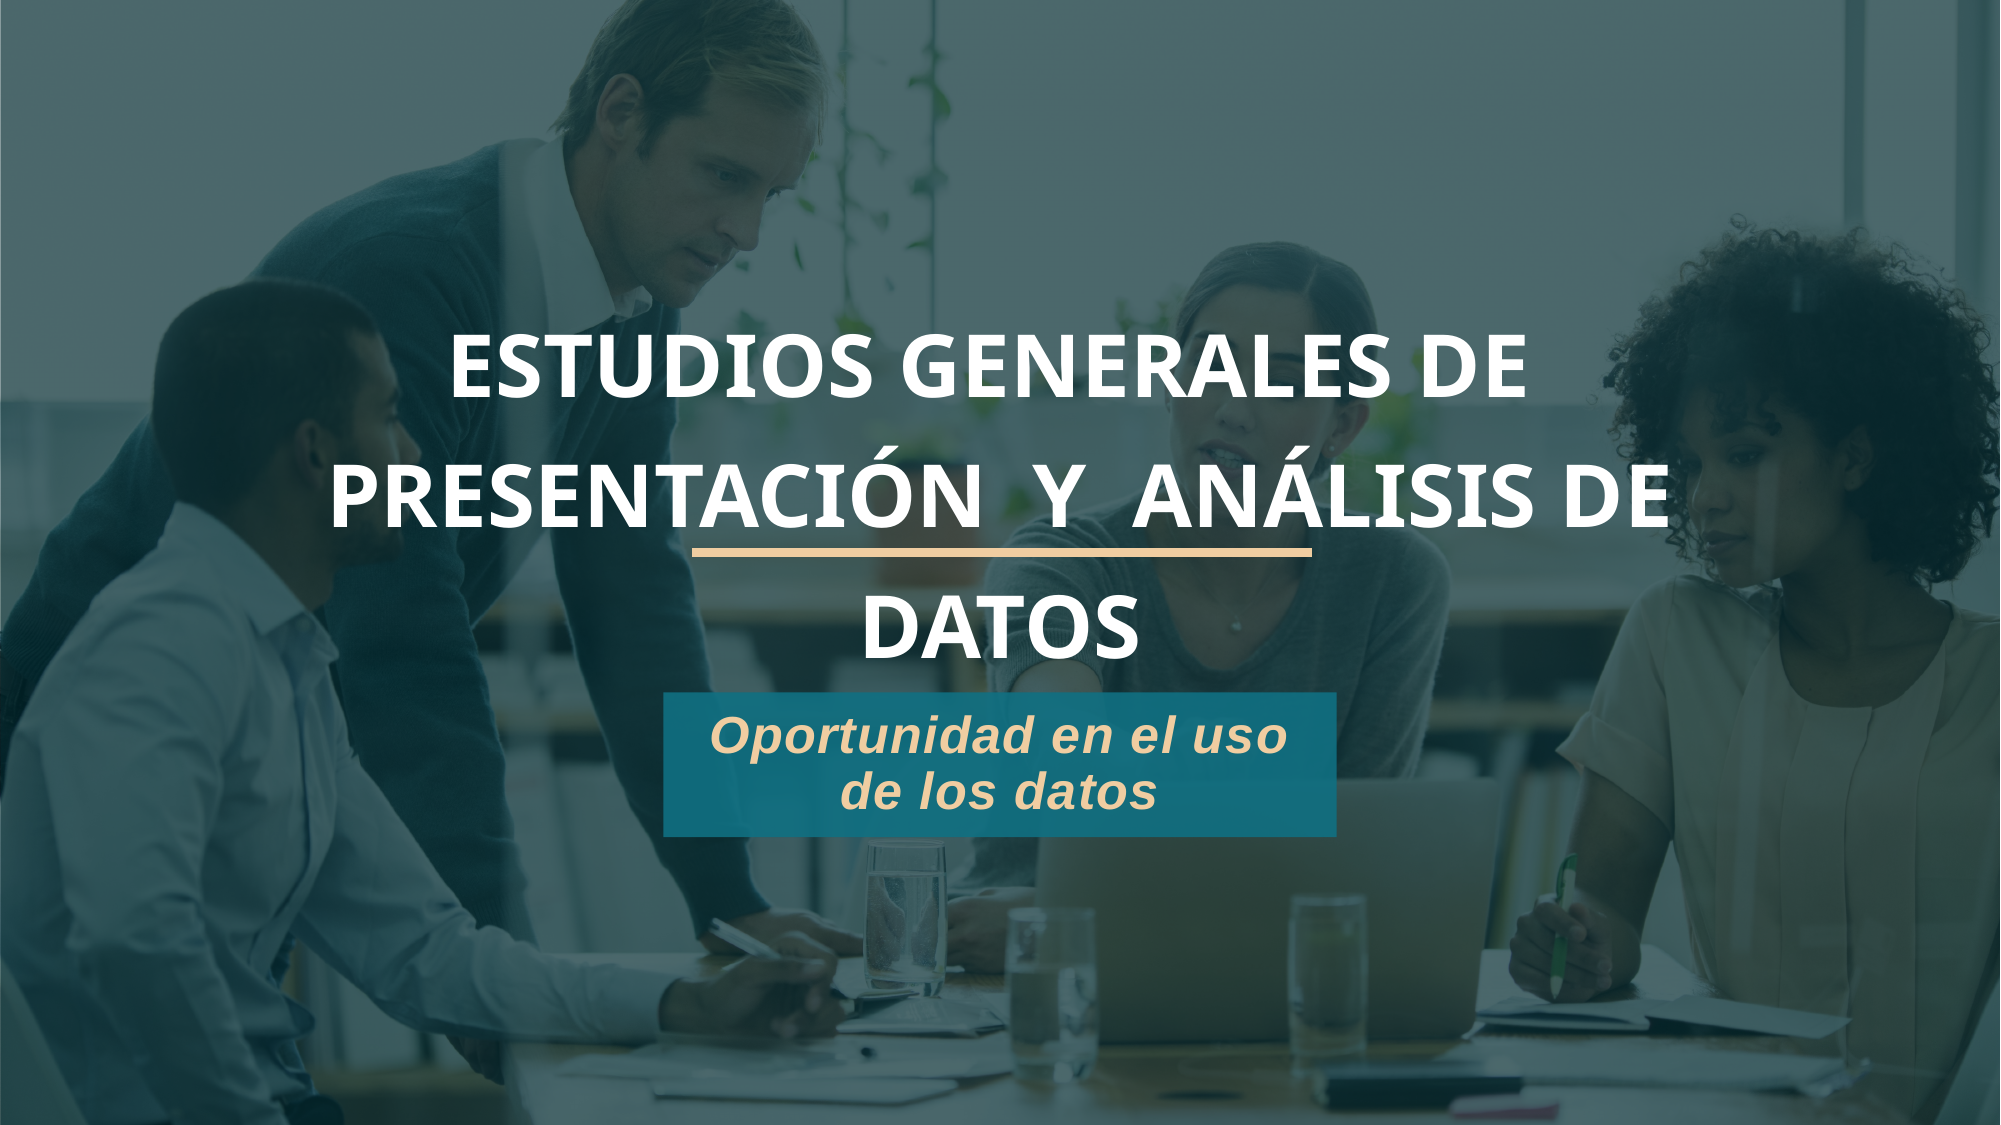

# ESTUDIOS GENERALES DE PRESENTACIÓN Y ANÁLISIS DE DATOS
Oportunidad en el uso de los datos